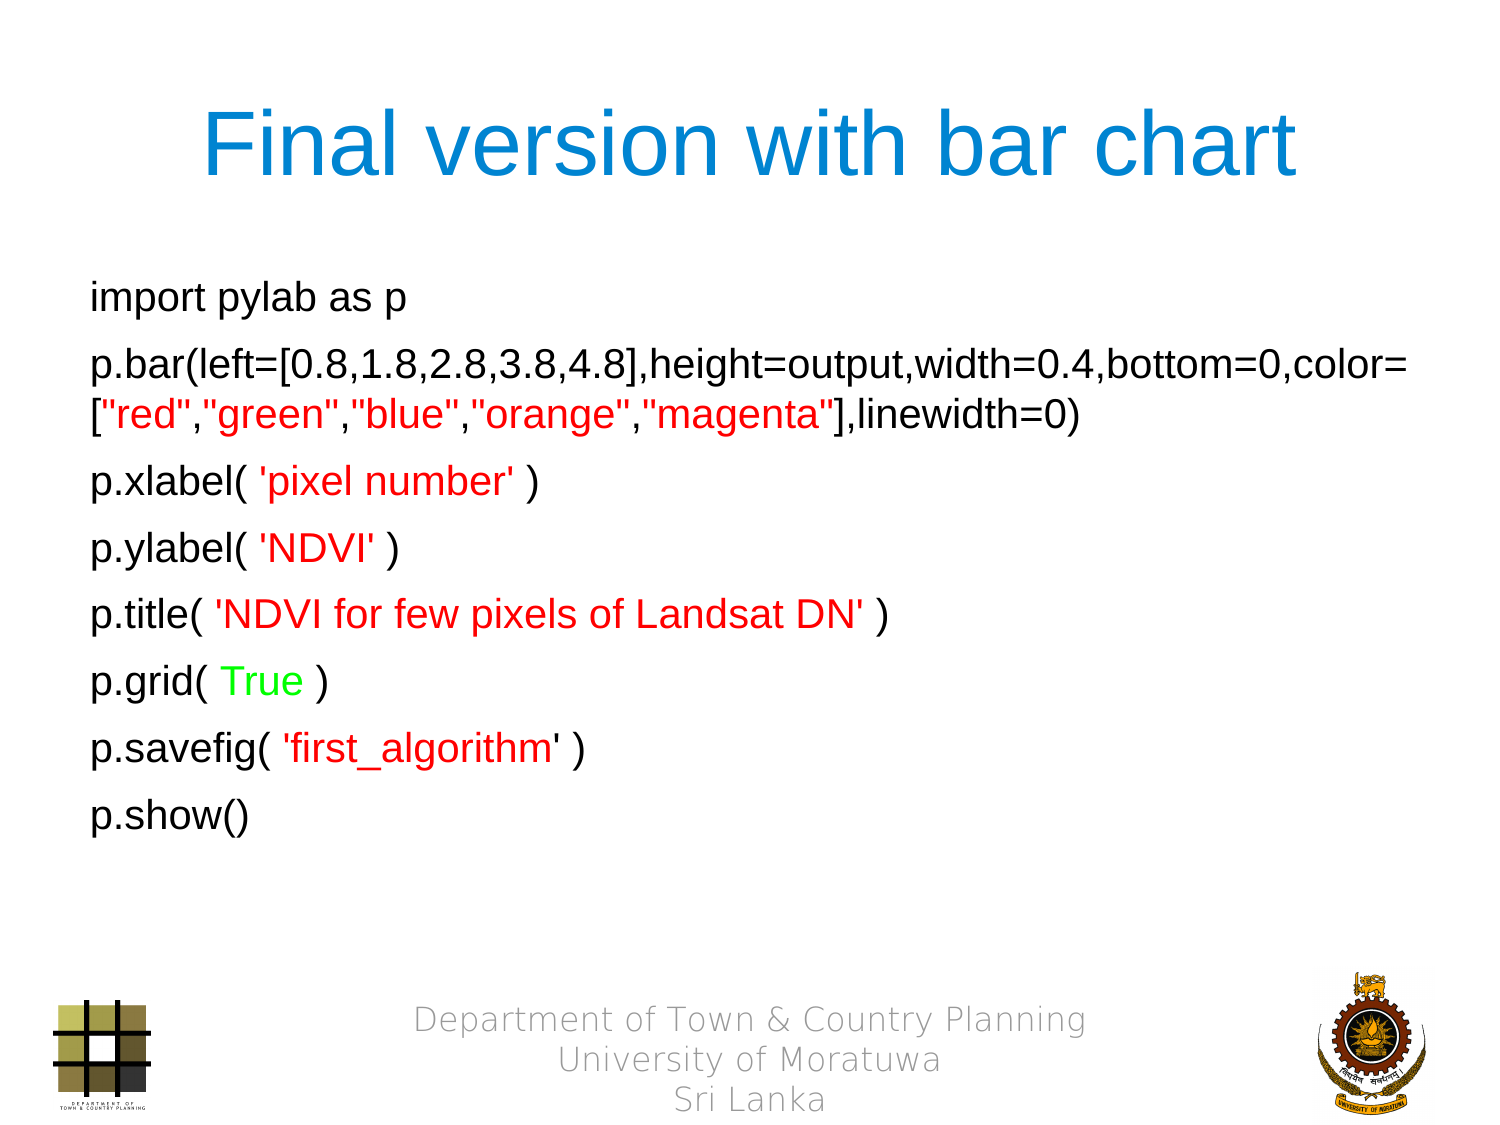

# Final version with bar chart
import pylab as p
p.bar(left=[0.8,1.8,2.8,3.8,4.8],height=output,width=0.4,bottom=0,color=["red","green","blue","orange","magenta"],linewidth=0)
p.xlabel( 'pixel number' )
p.ylabel( 'NDVI' )
p.title( 'NDVI for few pixels of Landsat DN' )
p.grid( True )
p.savefig( 'first_algorithm' )
p.show()